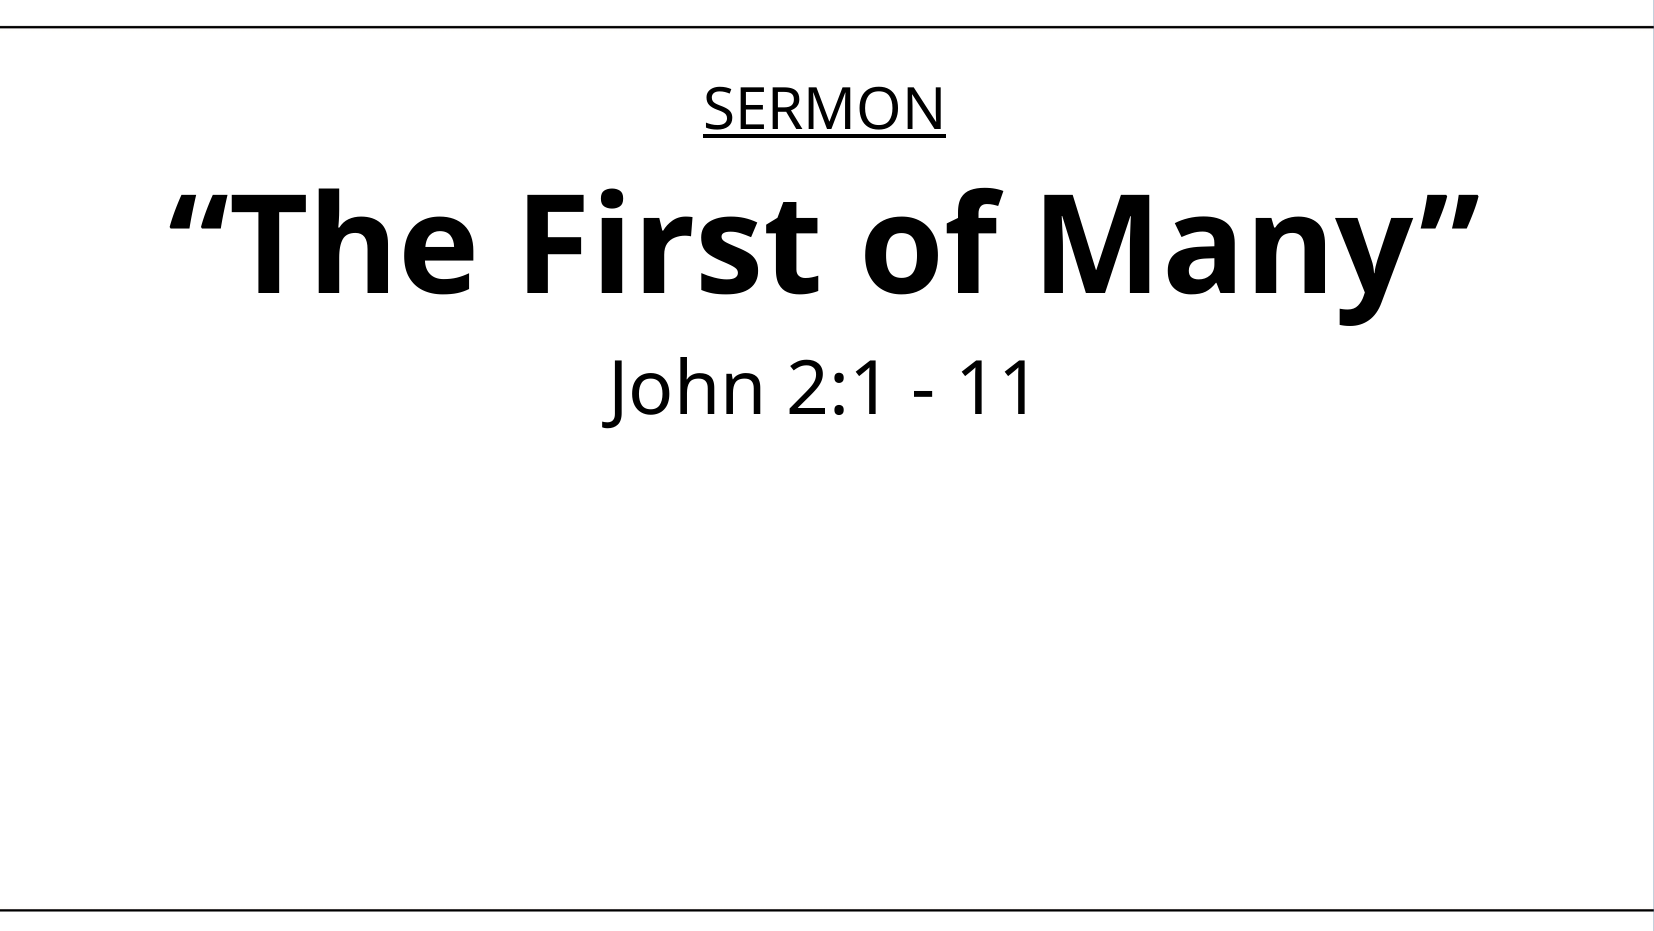

SERMON
“The First of Many”
John 2:1 - 11